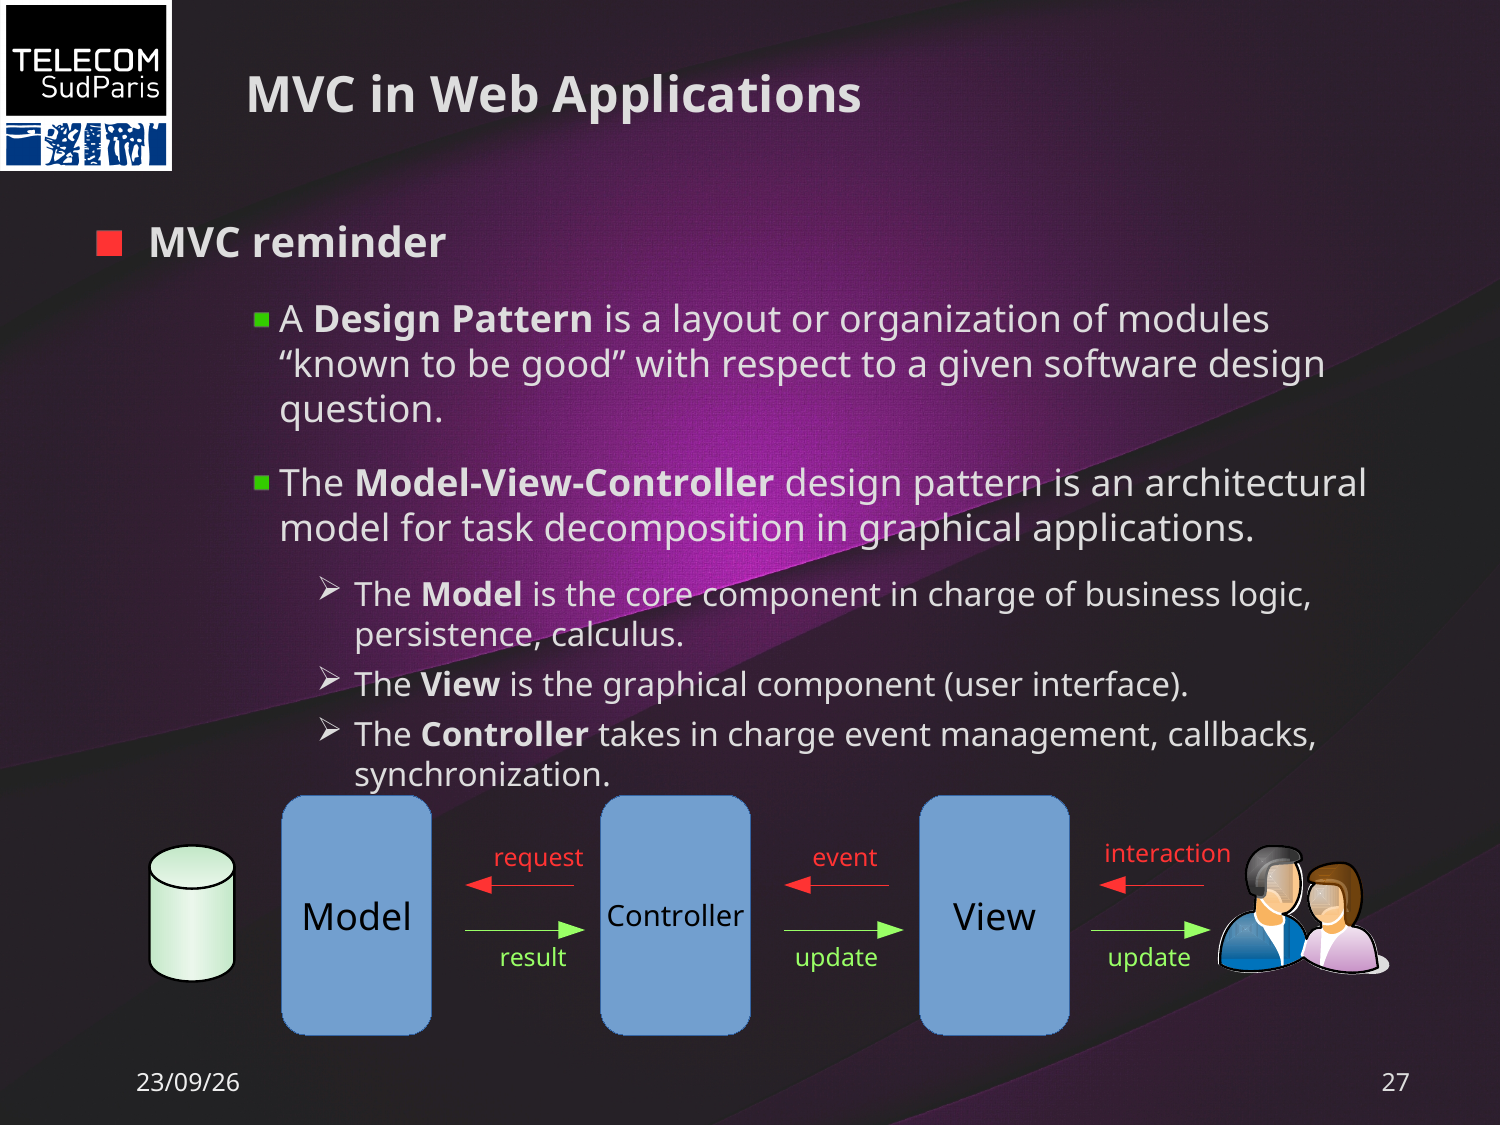

# MVC in Web Applications
MVC reminder
A Design Pattern is a layout or organization of modules “known to be good” with respect to a given software design question.
The Model-View-Controller design pattern is an architectural model for task decomposition in graphical applications.
The Model is the core component in charge of business logic, persistence, calculus.
The View is the graphical component (user interface).
The Controller takes in charge event management, callbacks, synchronization.
View
Model
Controller
interaction
request
event
result
update
update
27